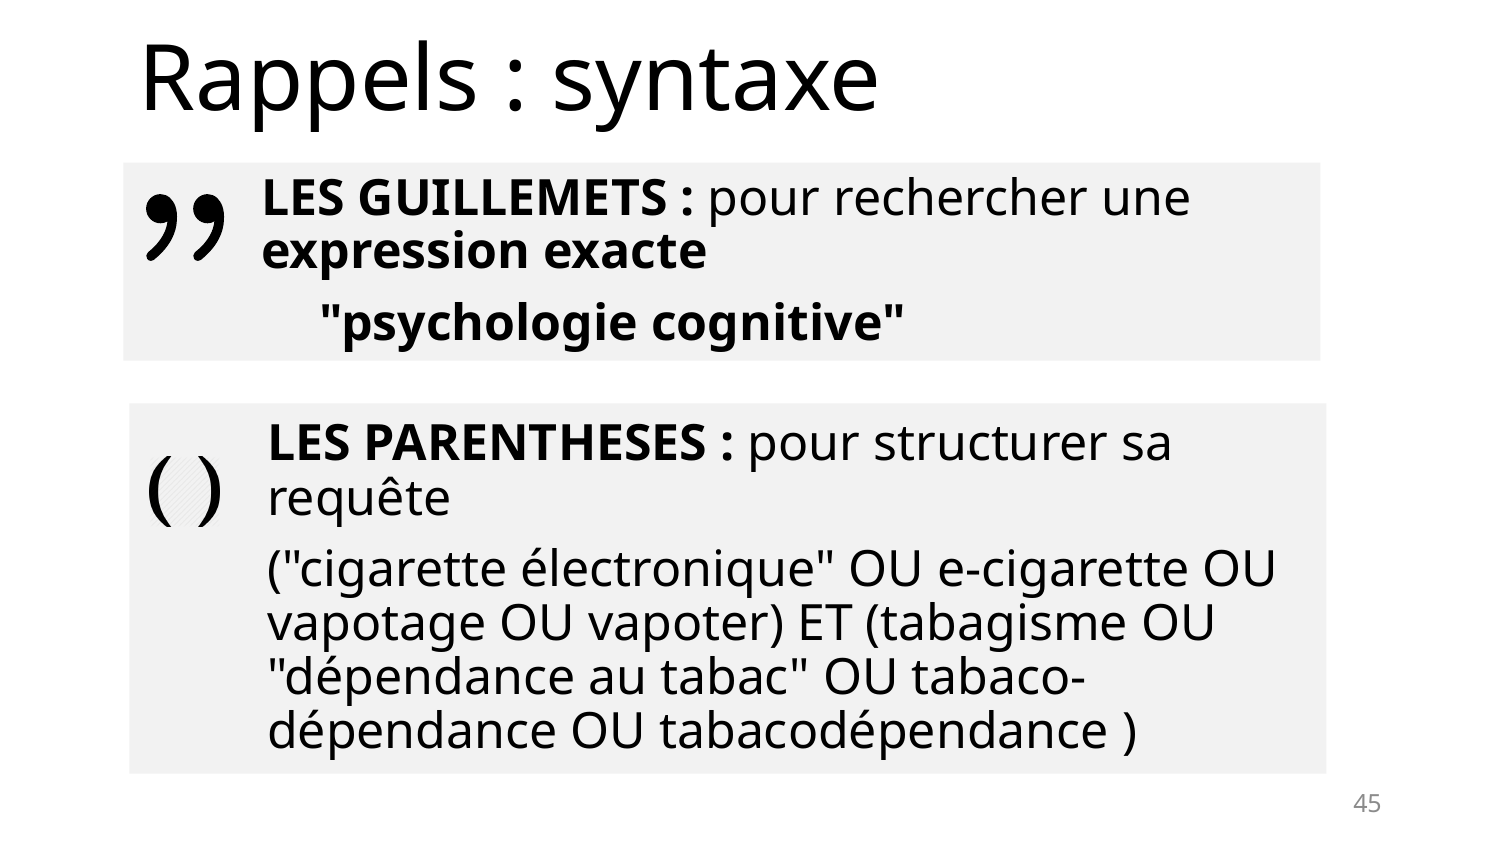

Rappels : syntaxe
LES GUILLEMETS : pour rechercher une expression exacte
	"psychologie cognitive"
LES PARENTHESES : pour structurer sa requête
("cigarette électronique" OU e-cigarette OU vapotage OU vapoter) ET (tabagisme OU "dépendance au tabac" OU tabaco-dépendance OU tabacodépendance )
45